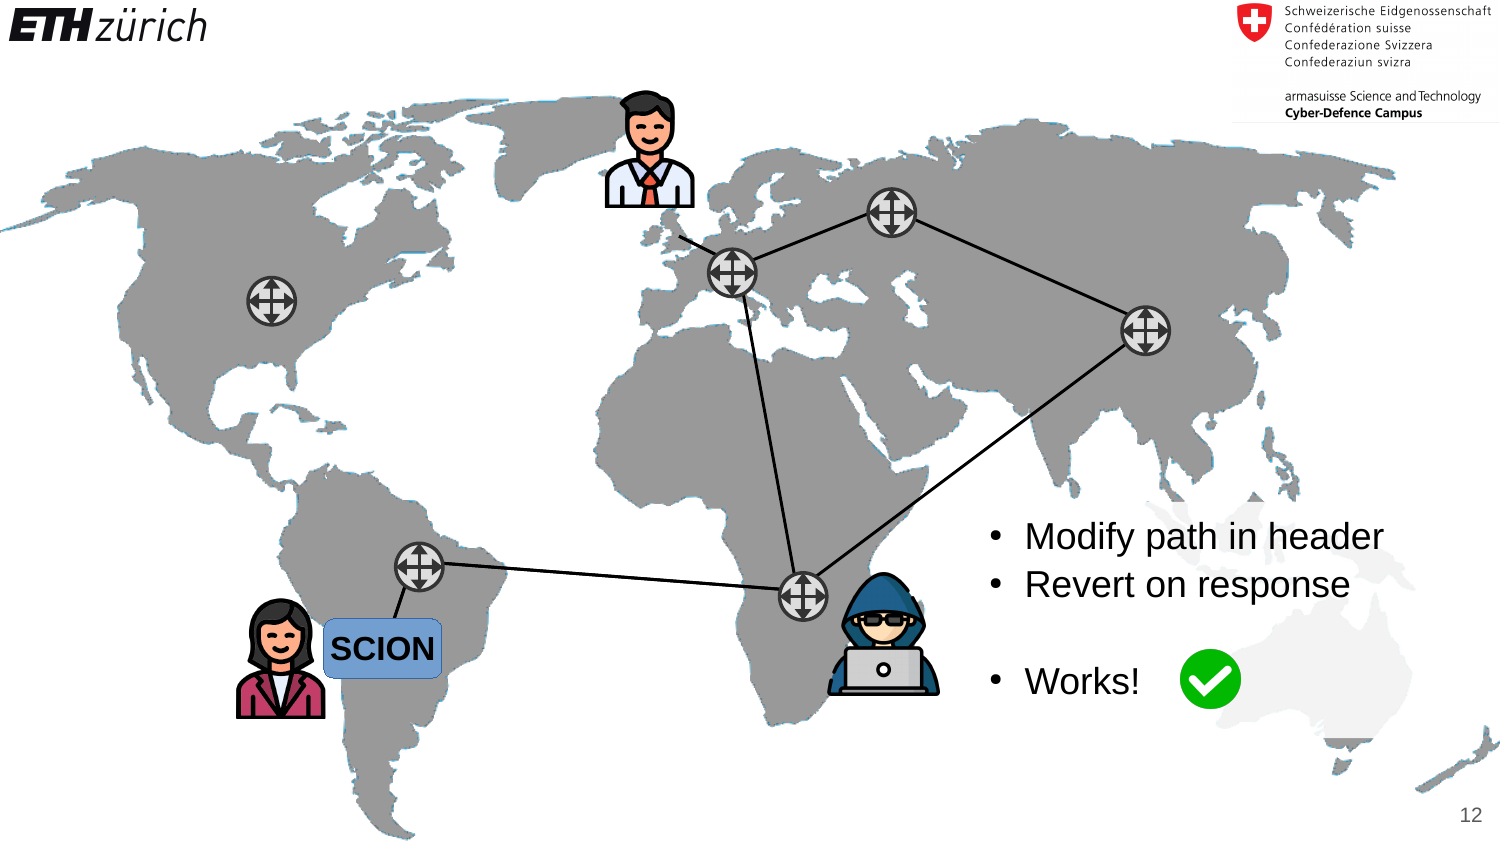

Modify path in header
Revert on response
Works!
SCION
12